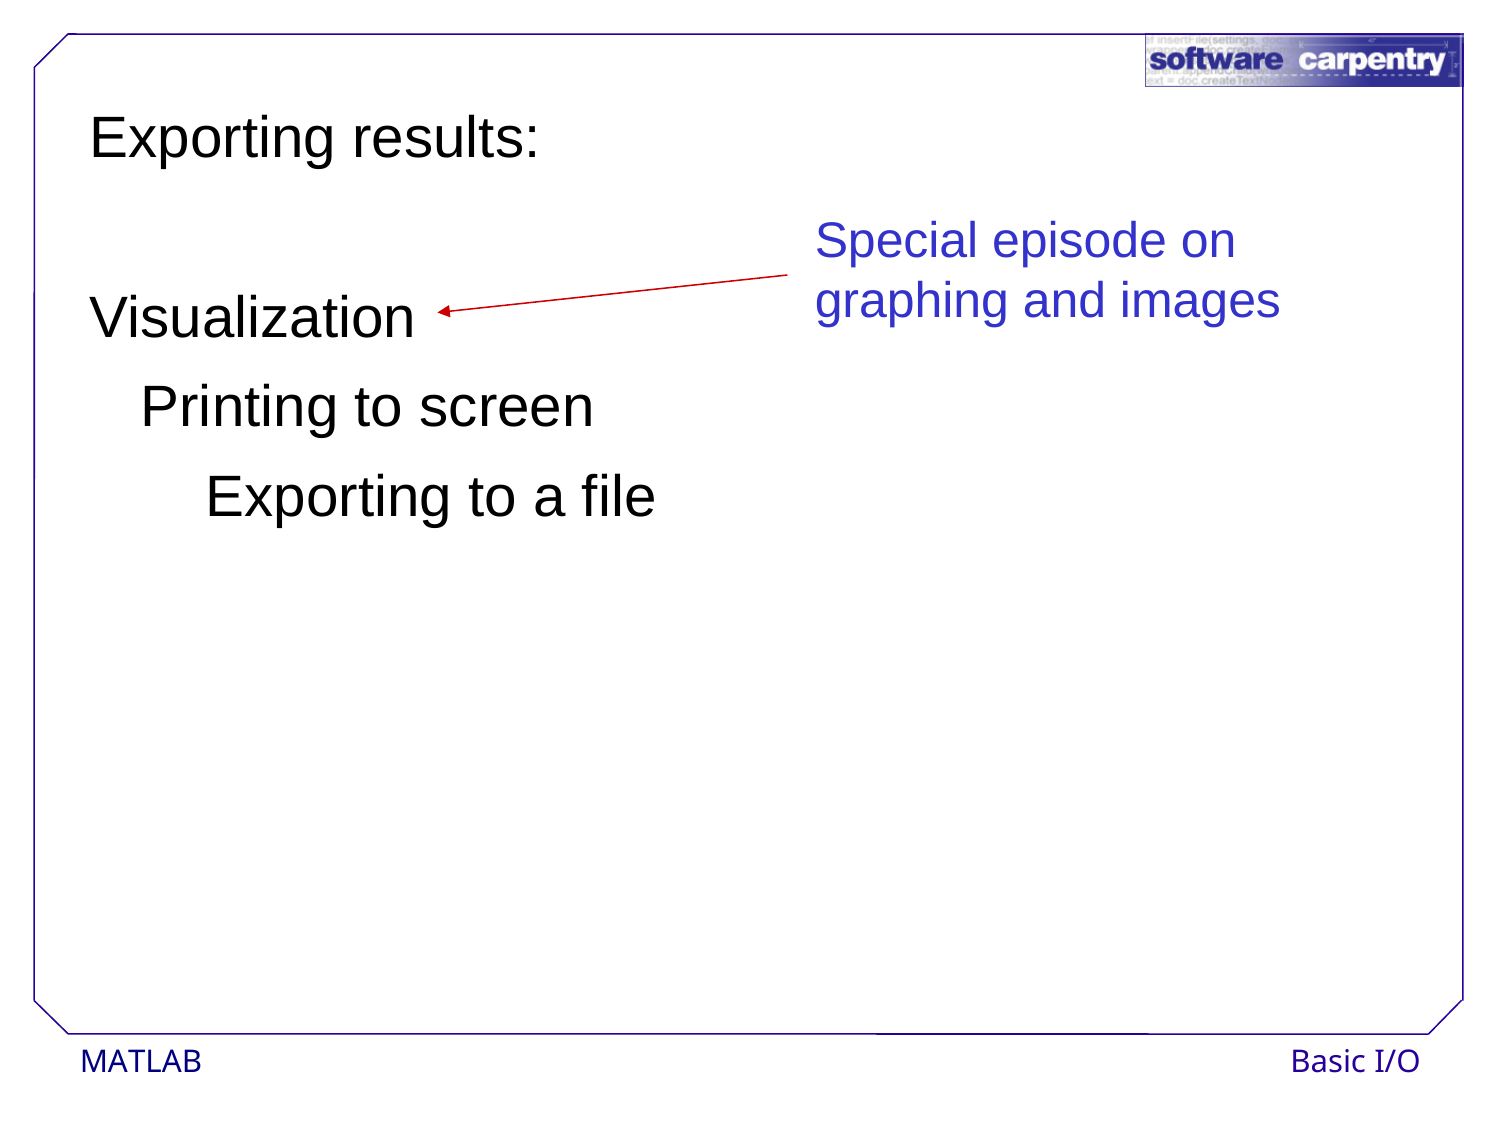

# Exporting results:
Visualization
	Printing to screen
	 Exporting to a file
Special episode on graphing and images